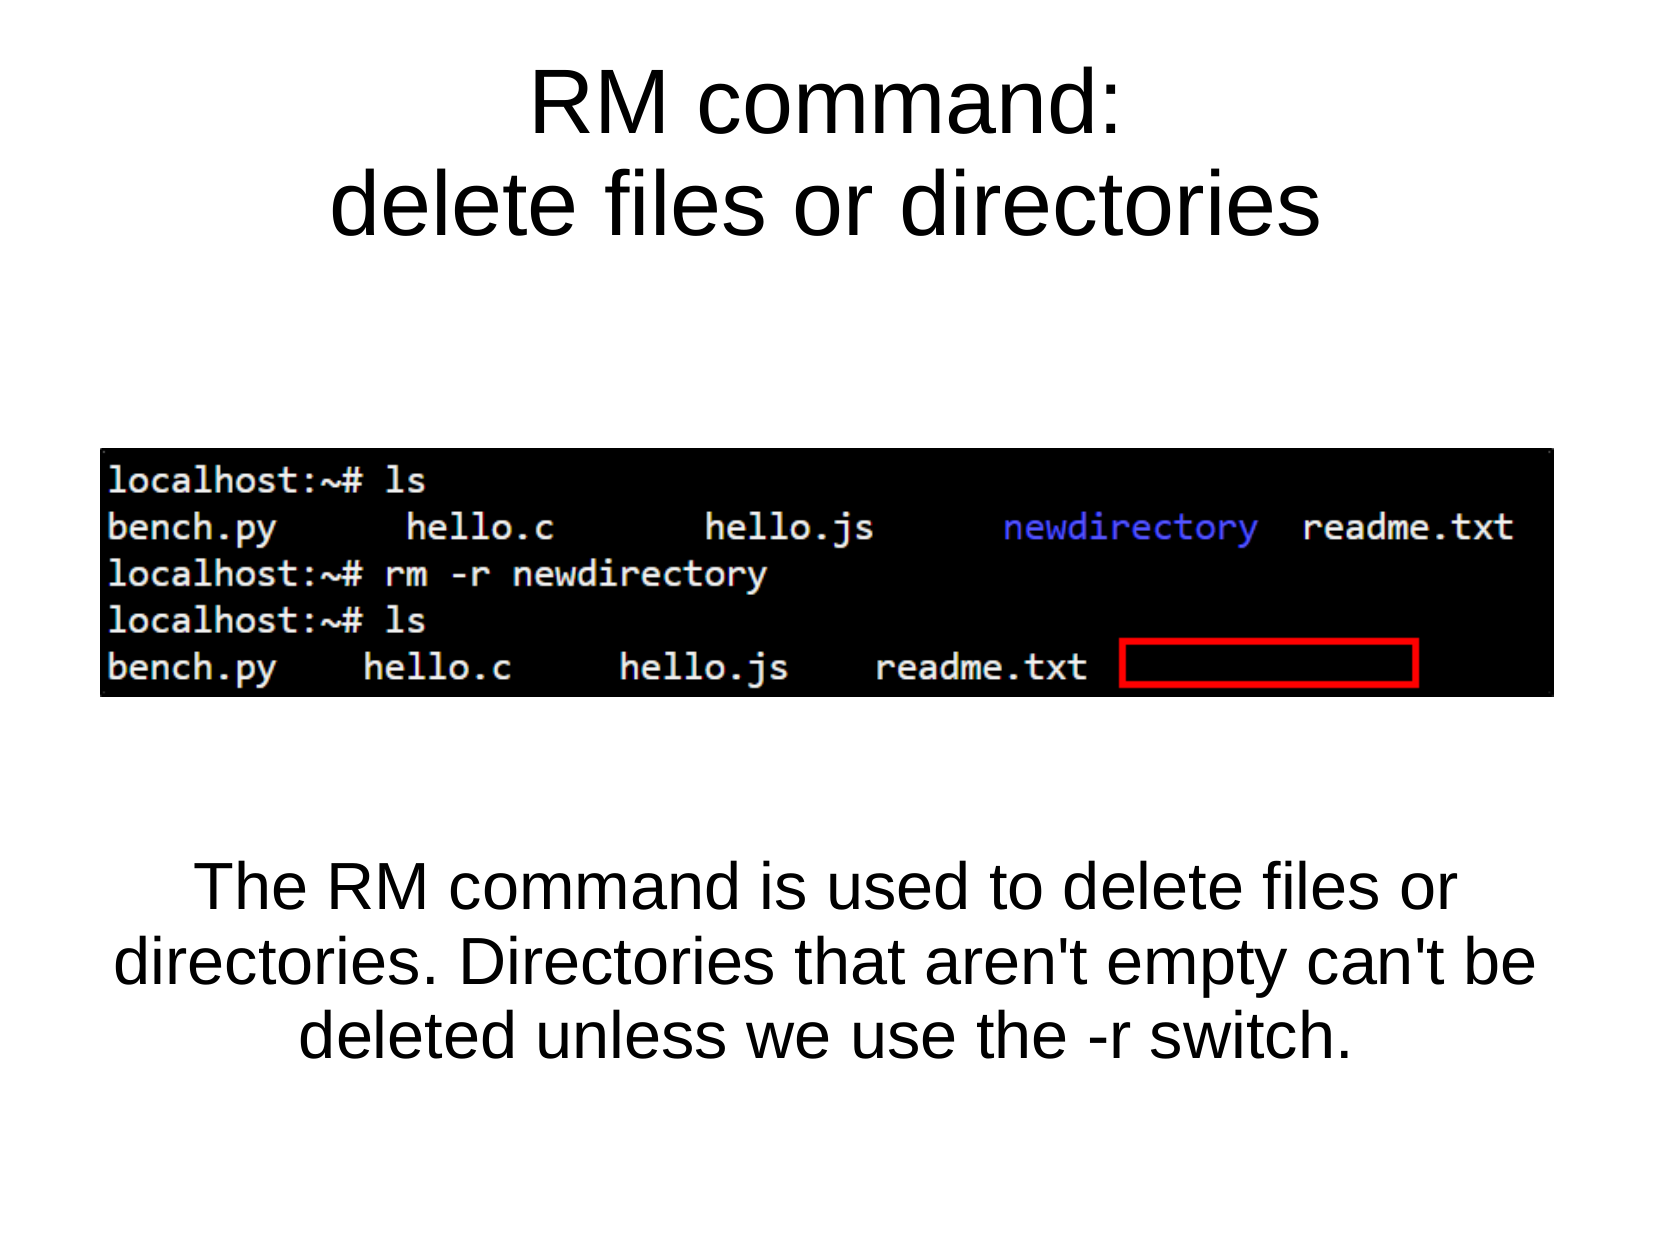

RM command:
delete files or directories
# The RM command is used to delete files or directories. Directories that aren't empty can't be deleted unless we use the -r switch.